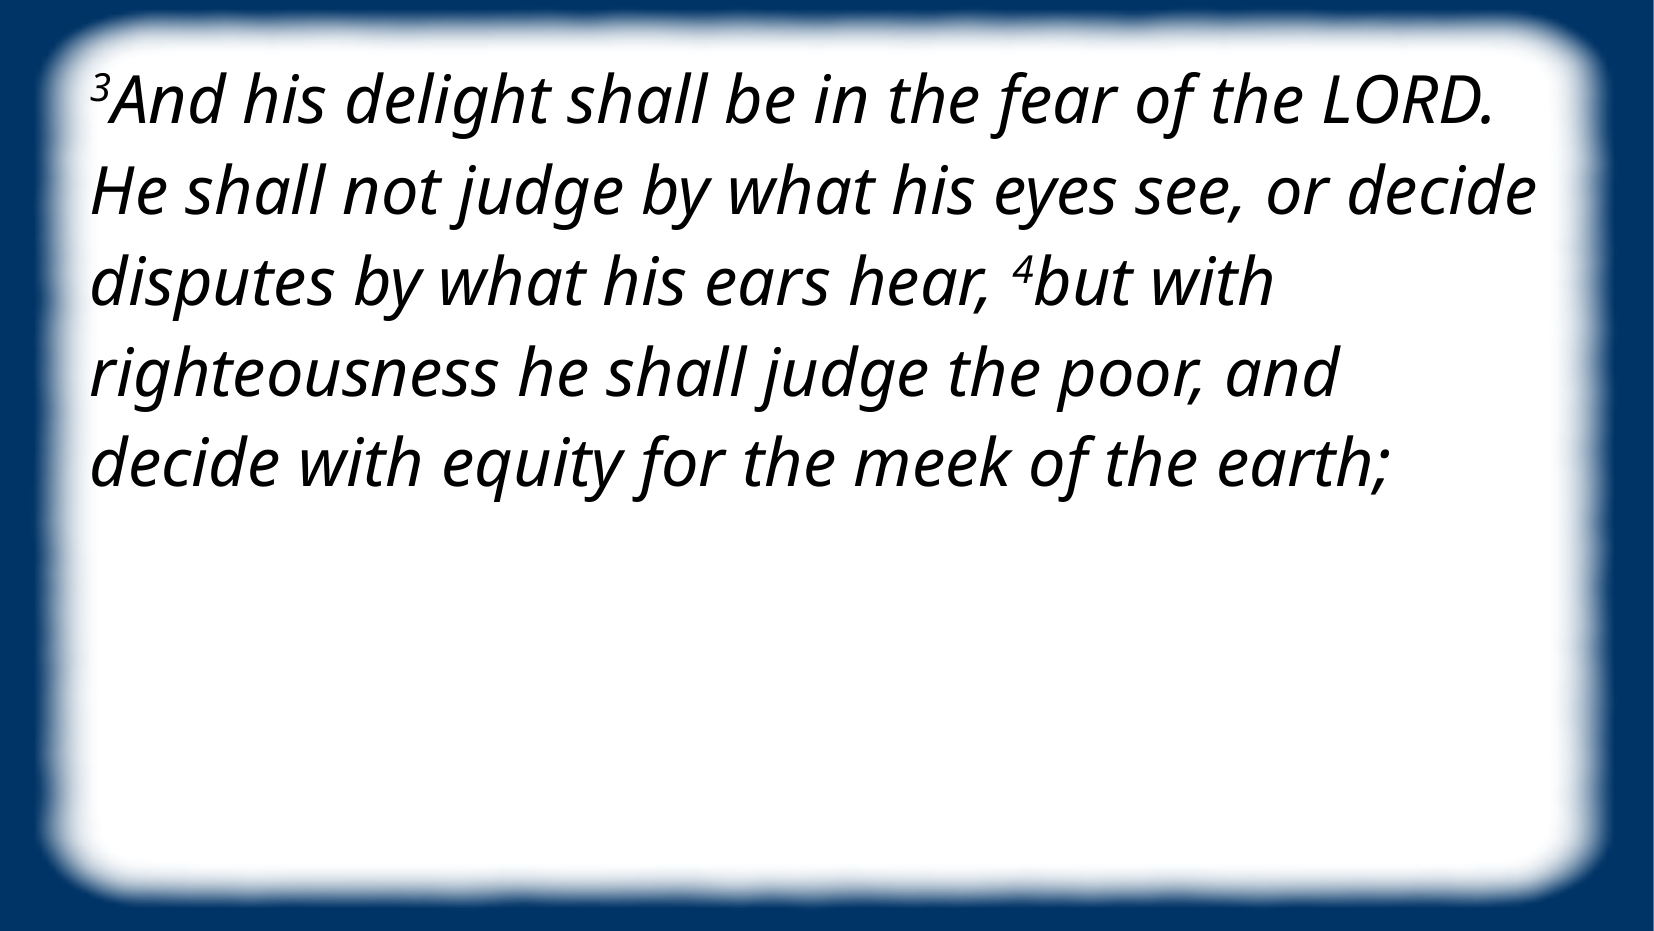

3And his delight shall be in the fear of the LORD.
He shall not judge by what his eyes see, or decide disputes by what his ears hear, 4but with righteousness he shall judge the poor, and decide with equity for the meek of the earth;